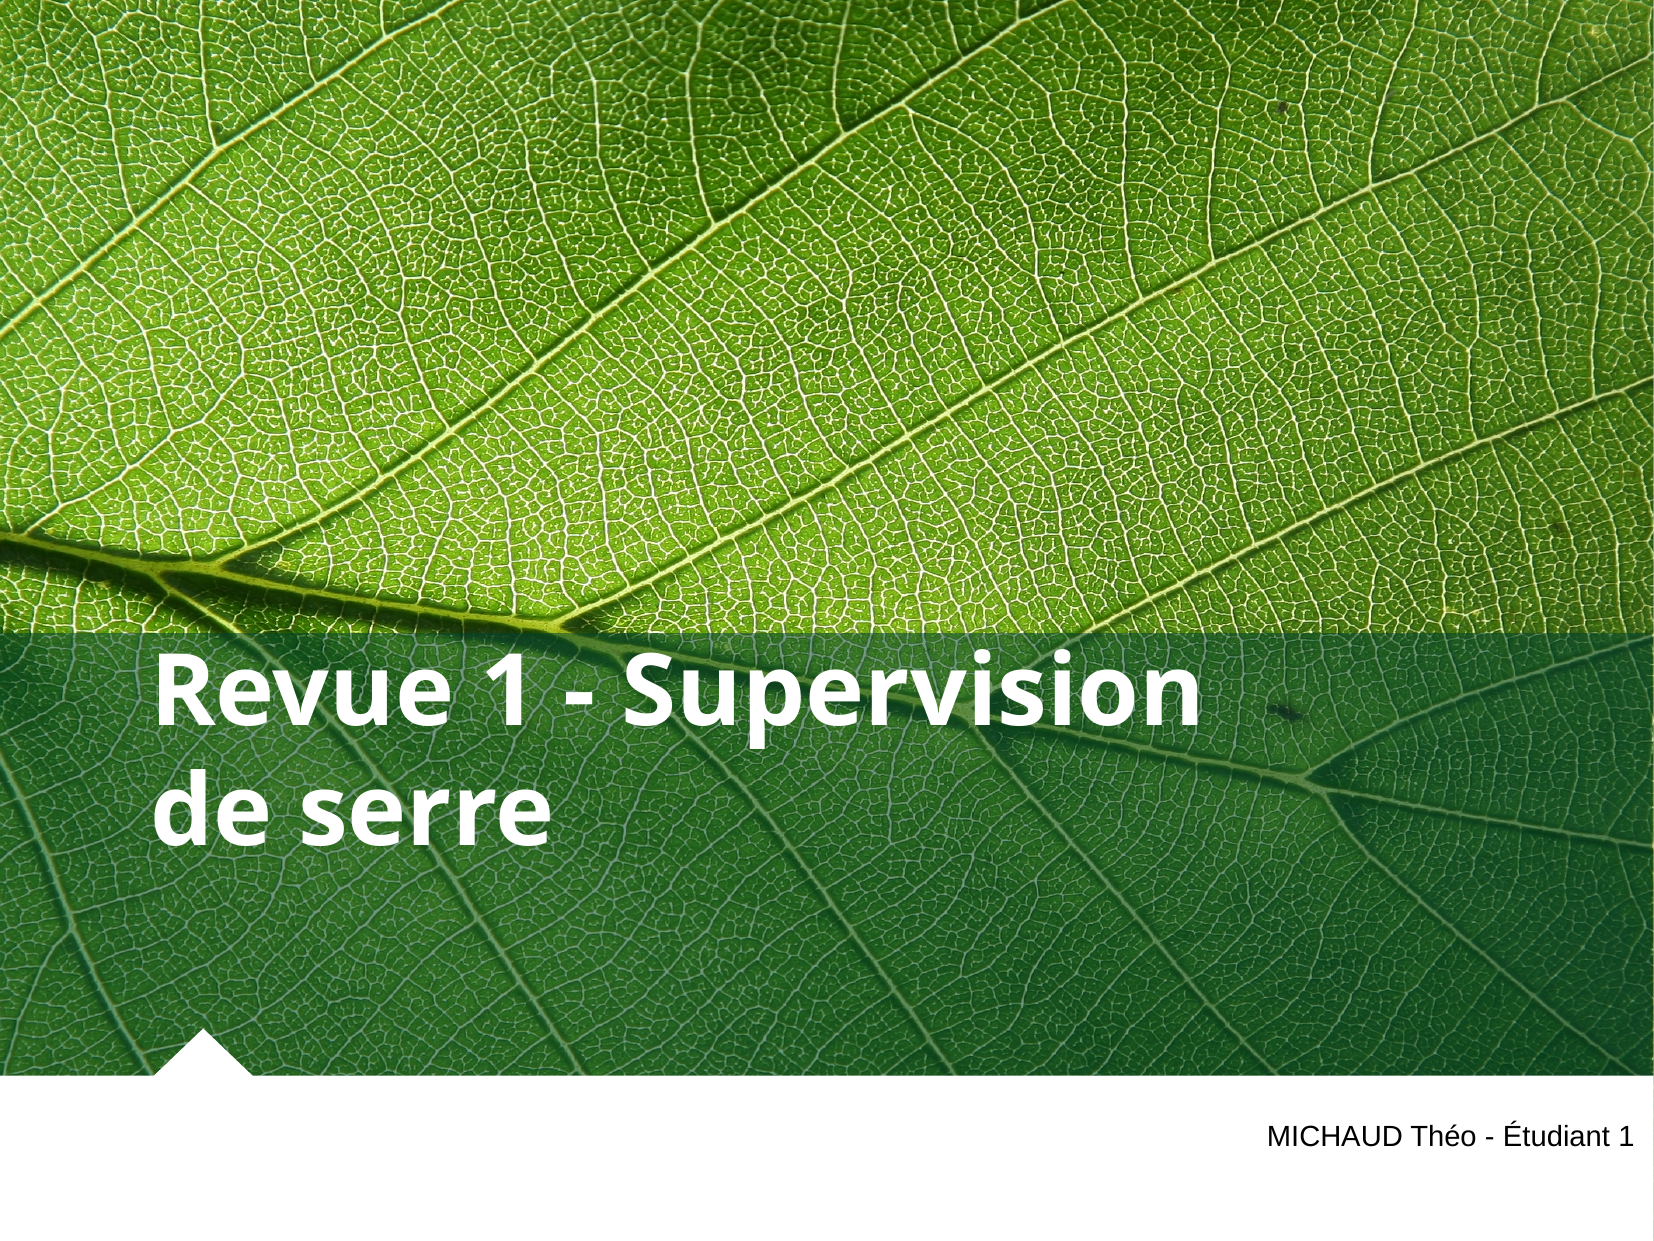

# Revue 1 - Supervision de serre
MICHAUD Théo - Étudiant 1